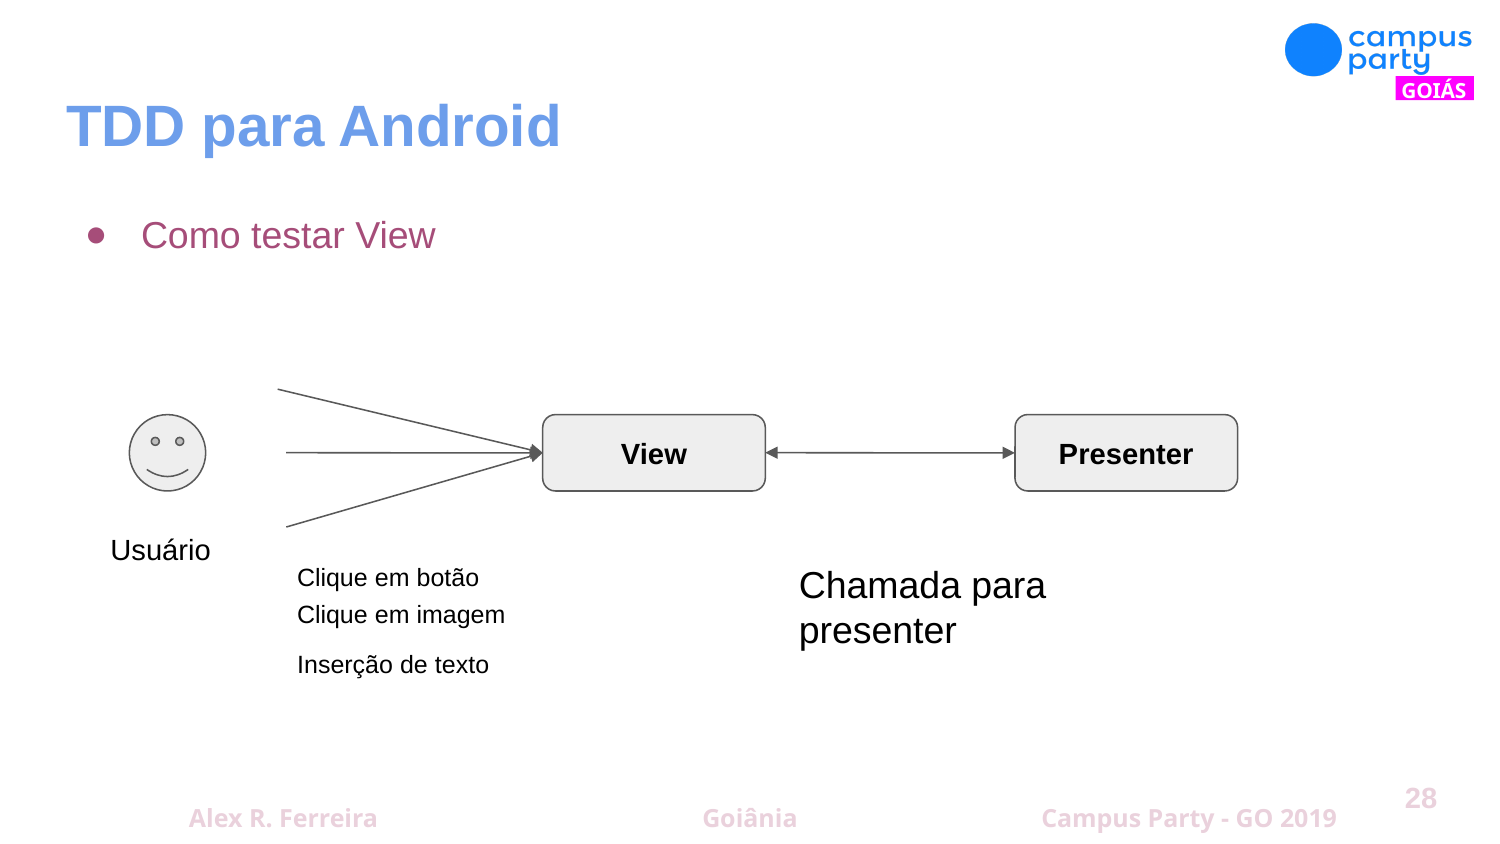

# TDD para Android
Como testar View
View
Presenter
Usuário
Clique em botão
Chamada para presenter
Clique em imagem
Inserção de texto